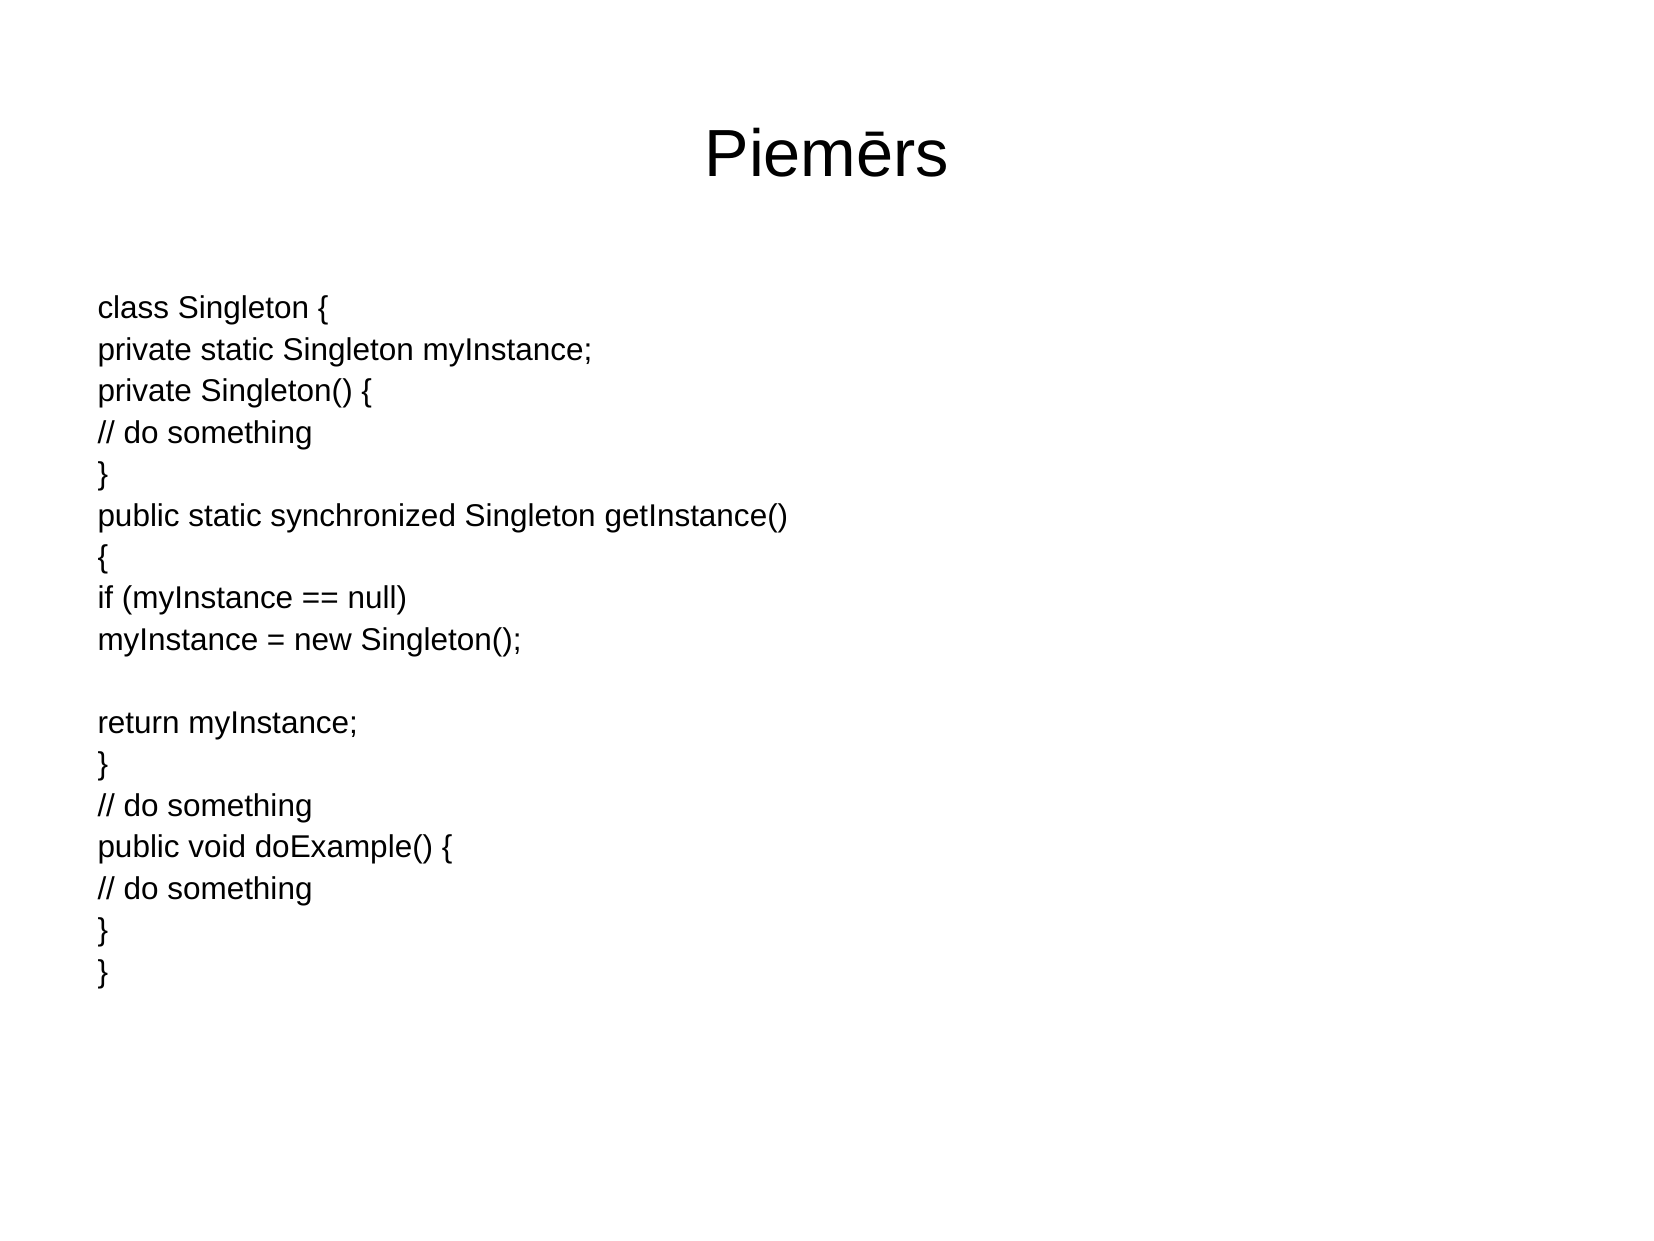

# Piemērs
class Singleton {
private static Singleton myInstance;
private Singleton() {
// do something
}
public static synchronized Singleton getInstance()
{
if (myInstance == null)
myInstance = new Singleton();
return myInstance;
}
// do something
public void doExample() {
// do something
}
}